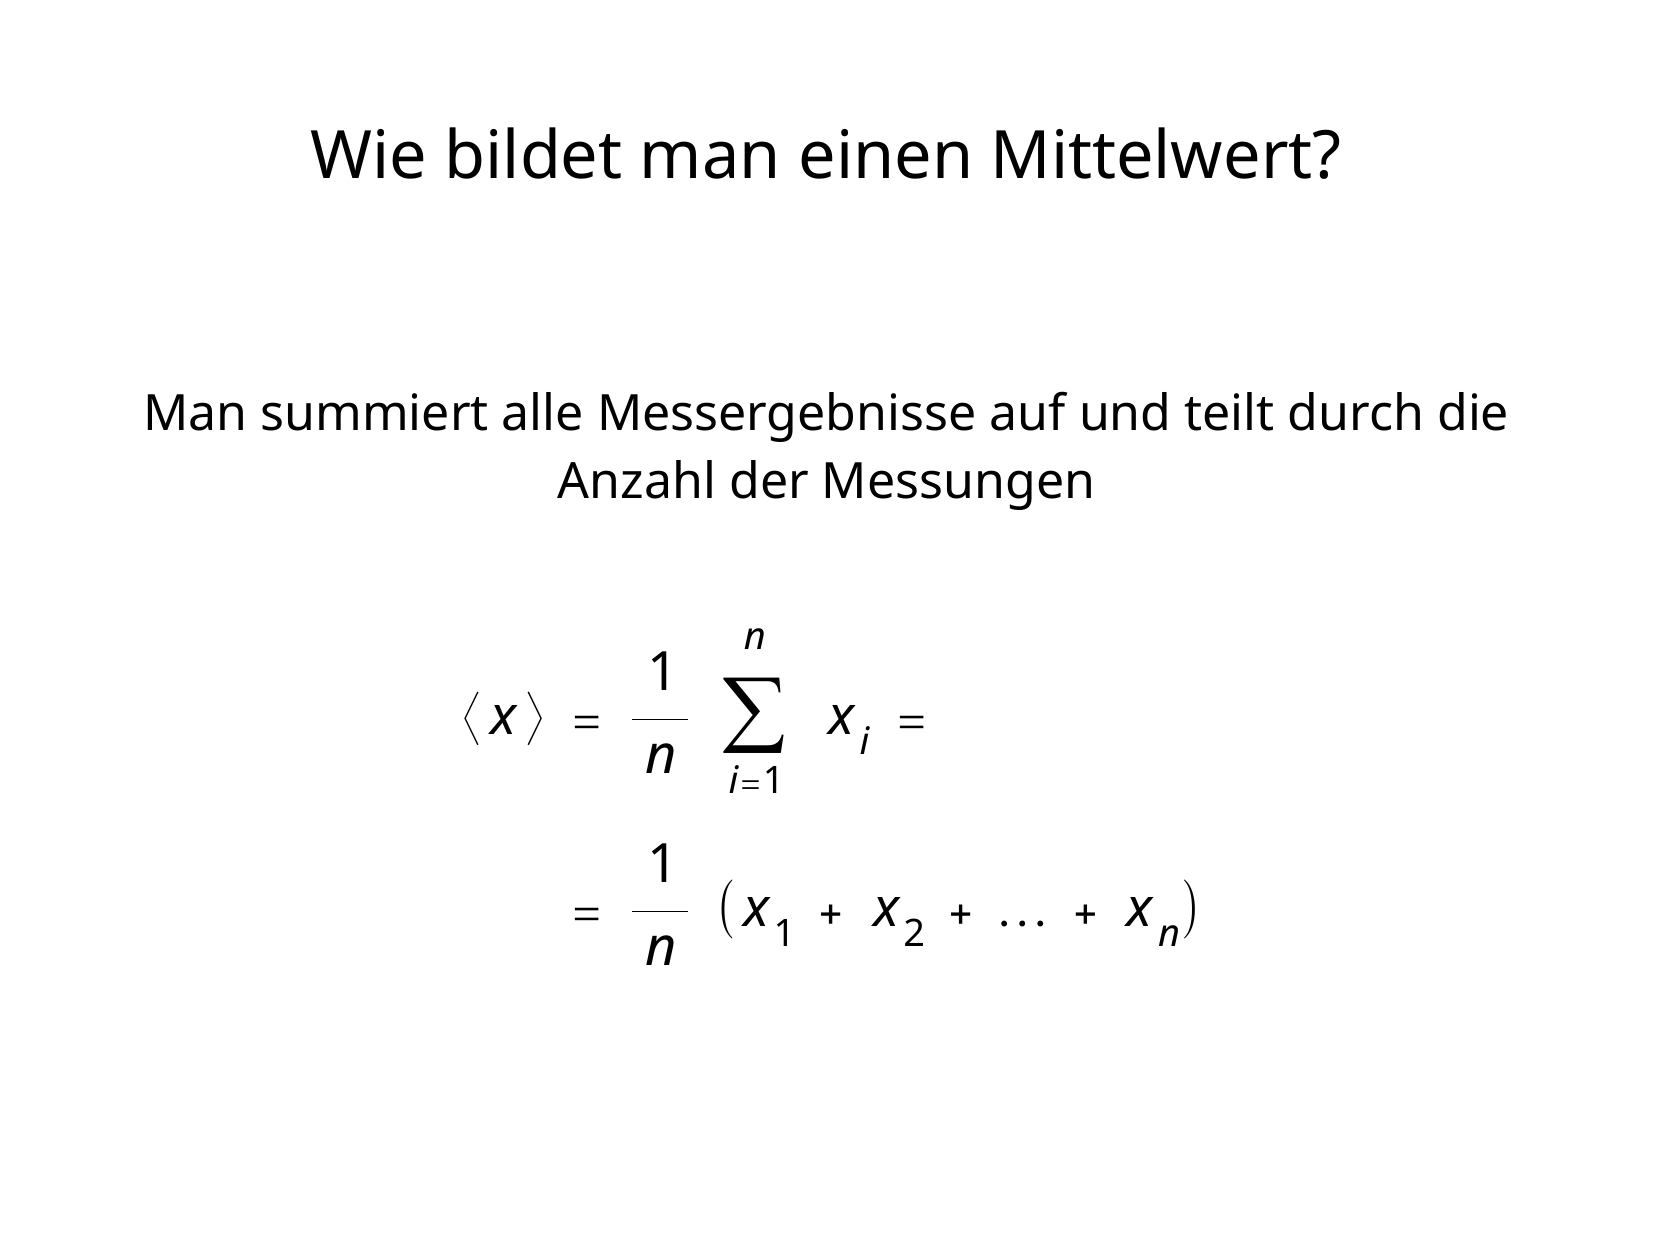

# Wie bildet man einen Mittelwert?
Man summiert alle Messergebnisse auf und teilt durch die Anzahl der Messungen